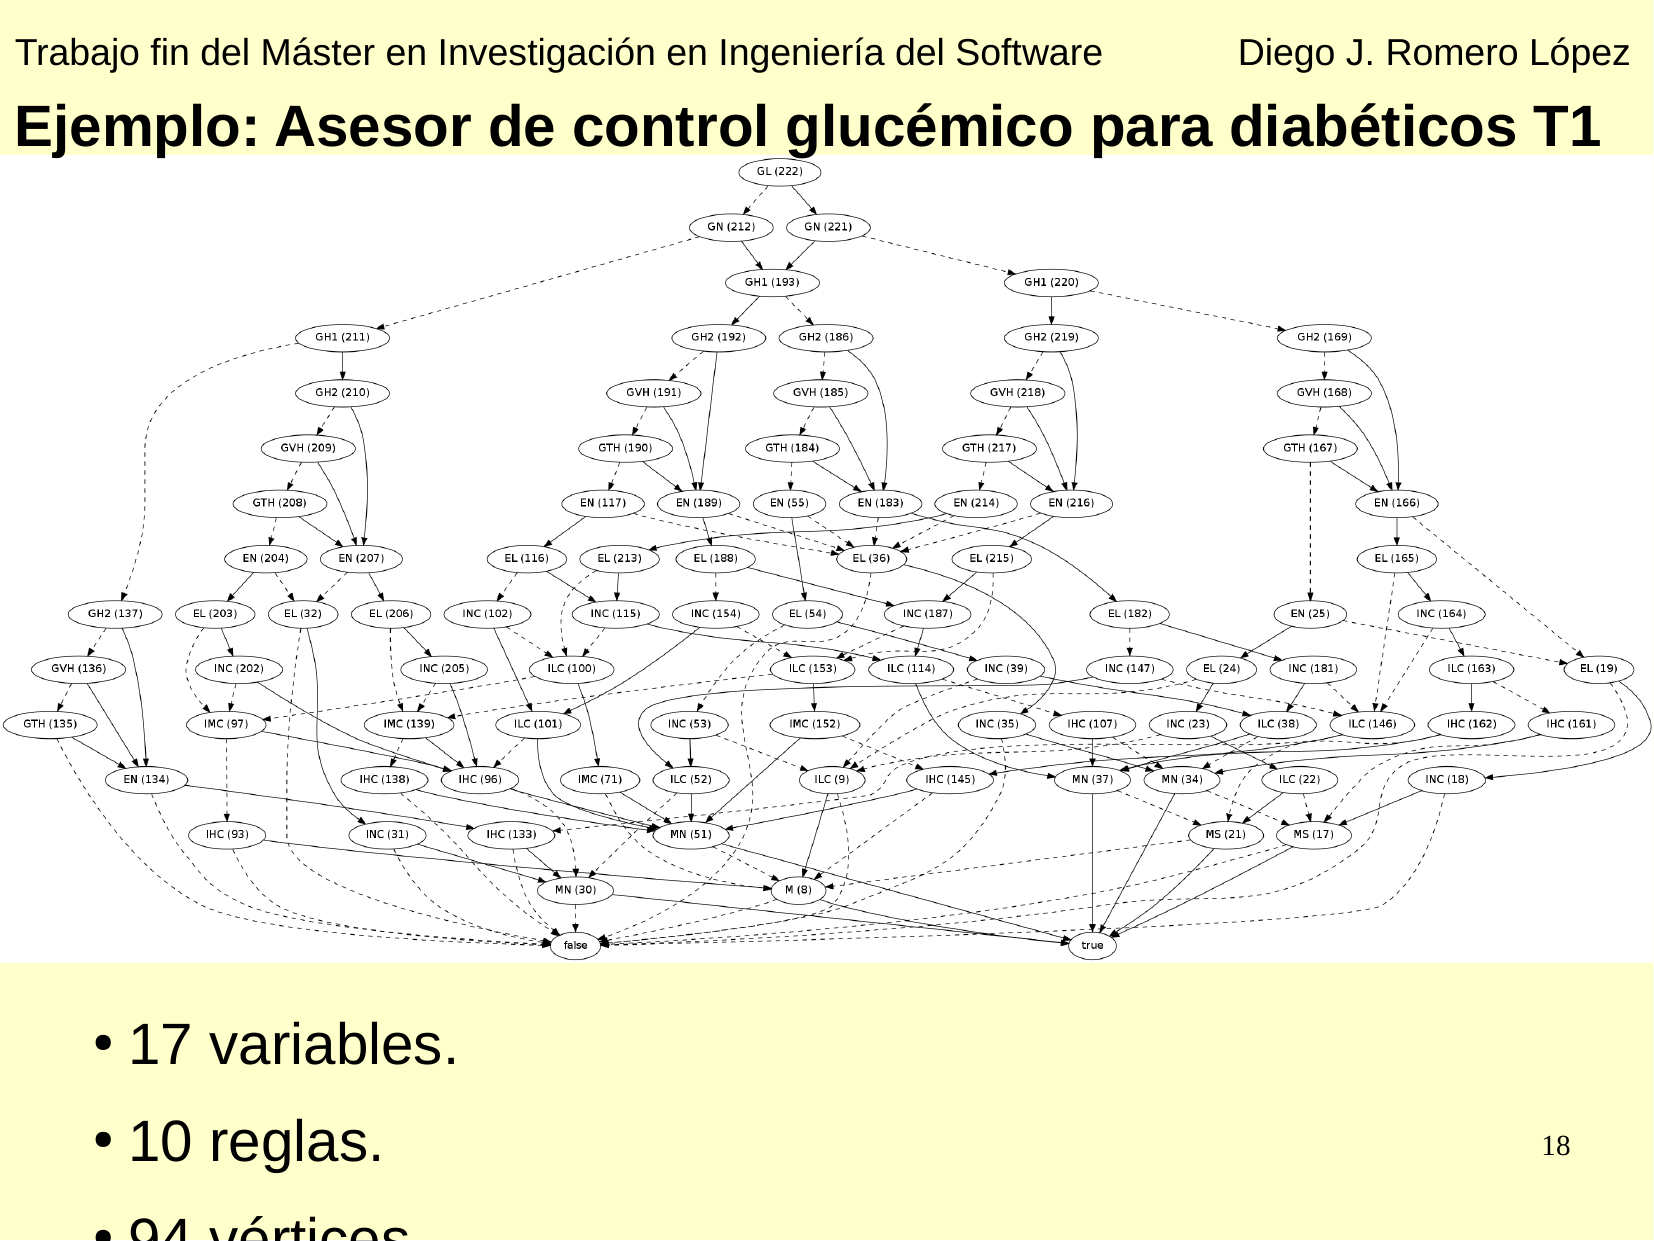

Ejemplo: Asesor de control glucémico para diabéticos T1
17 variables.
10 reglas.
94 vértices.
18